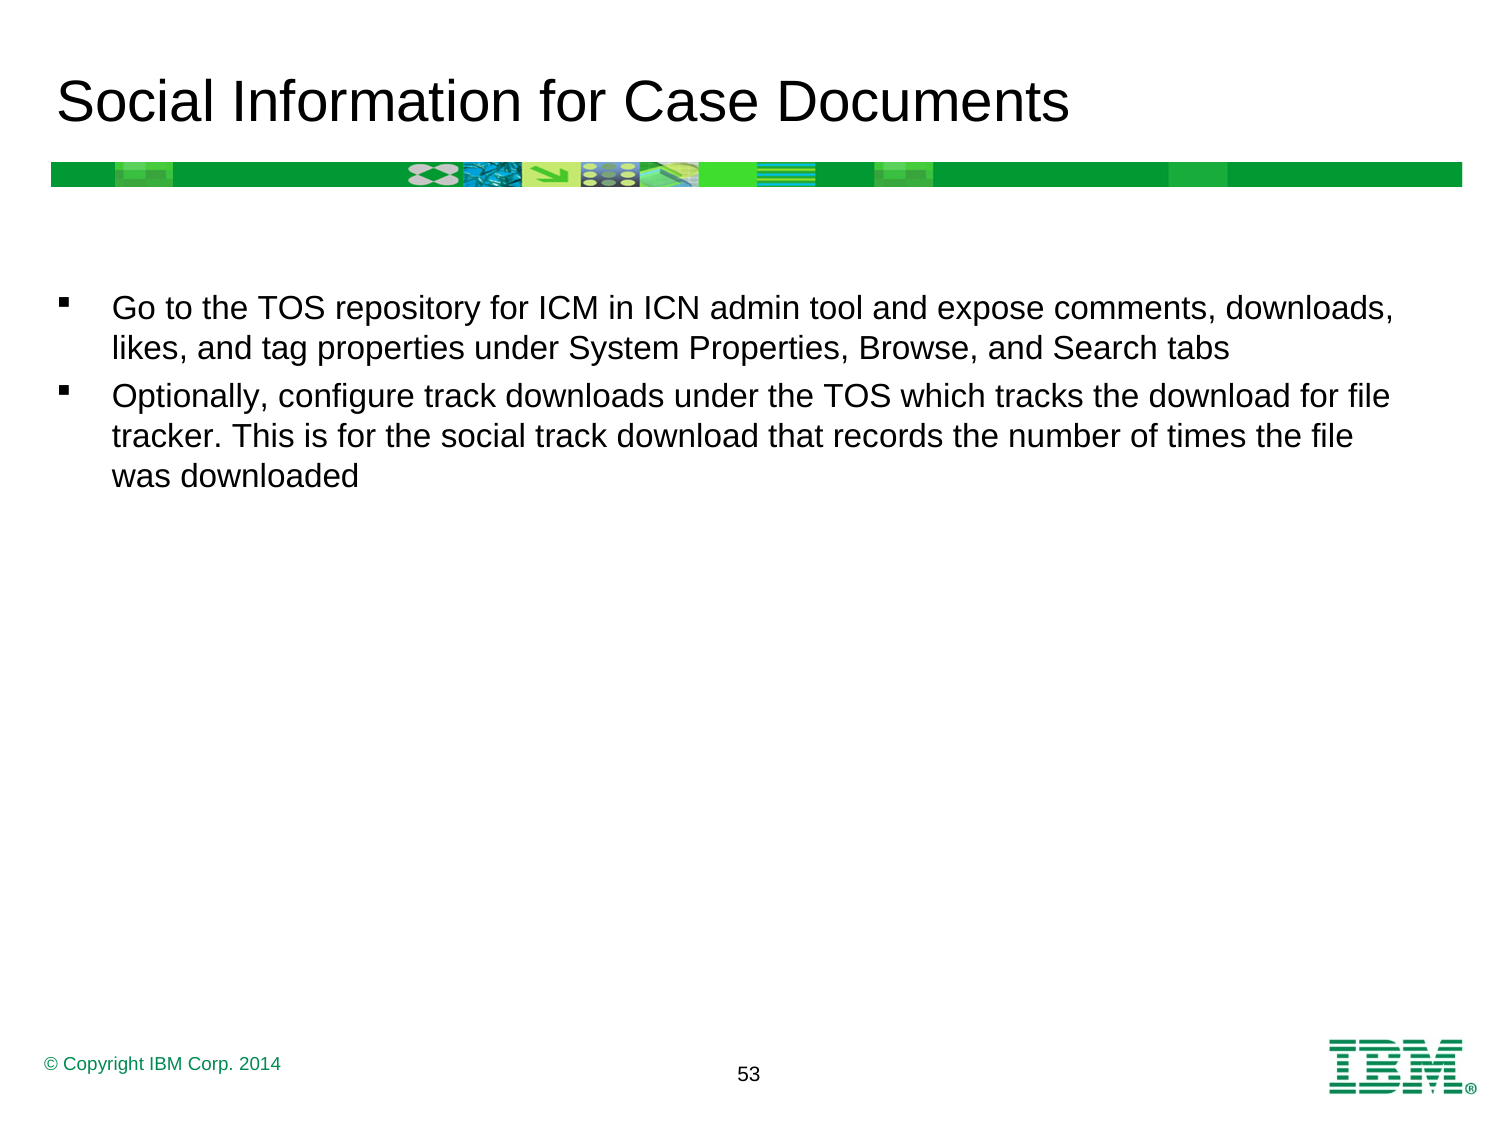

Social Information for Case Documents
Go to the TOS repository for ICM in ICN admin tool and expose comments, downloads, likes, and tag properties under System Properties, Browse, and Search tabs
Optionally, configure track downloads under the TOS which tracks the download for file tracker. This is for the social track download that records the number of times the file was downloaded